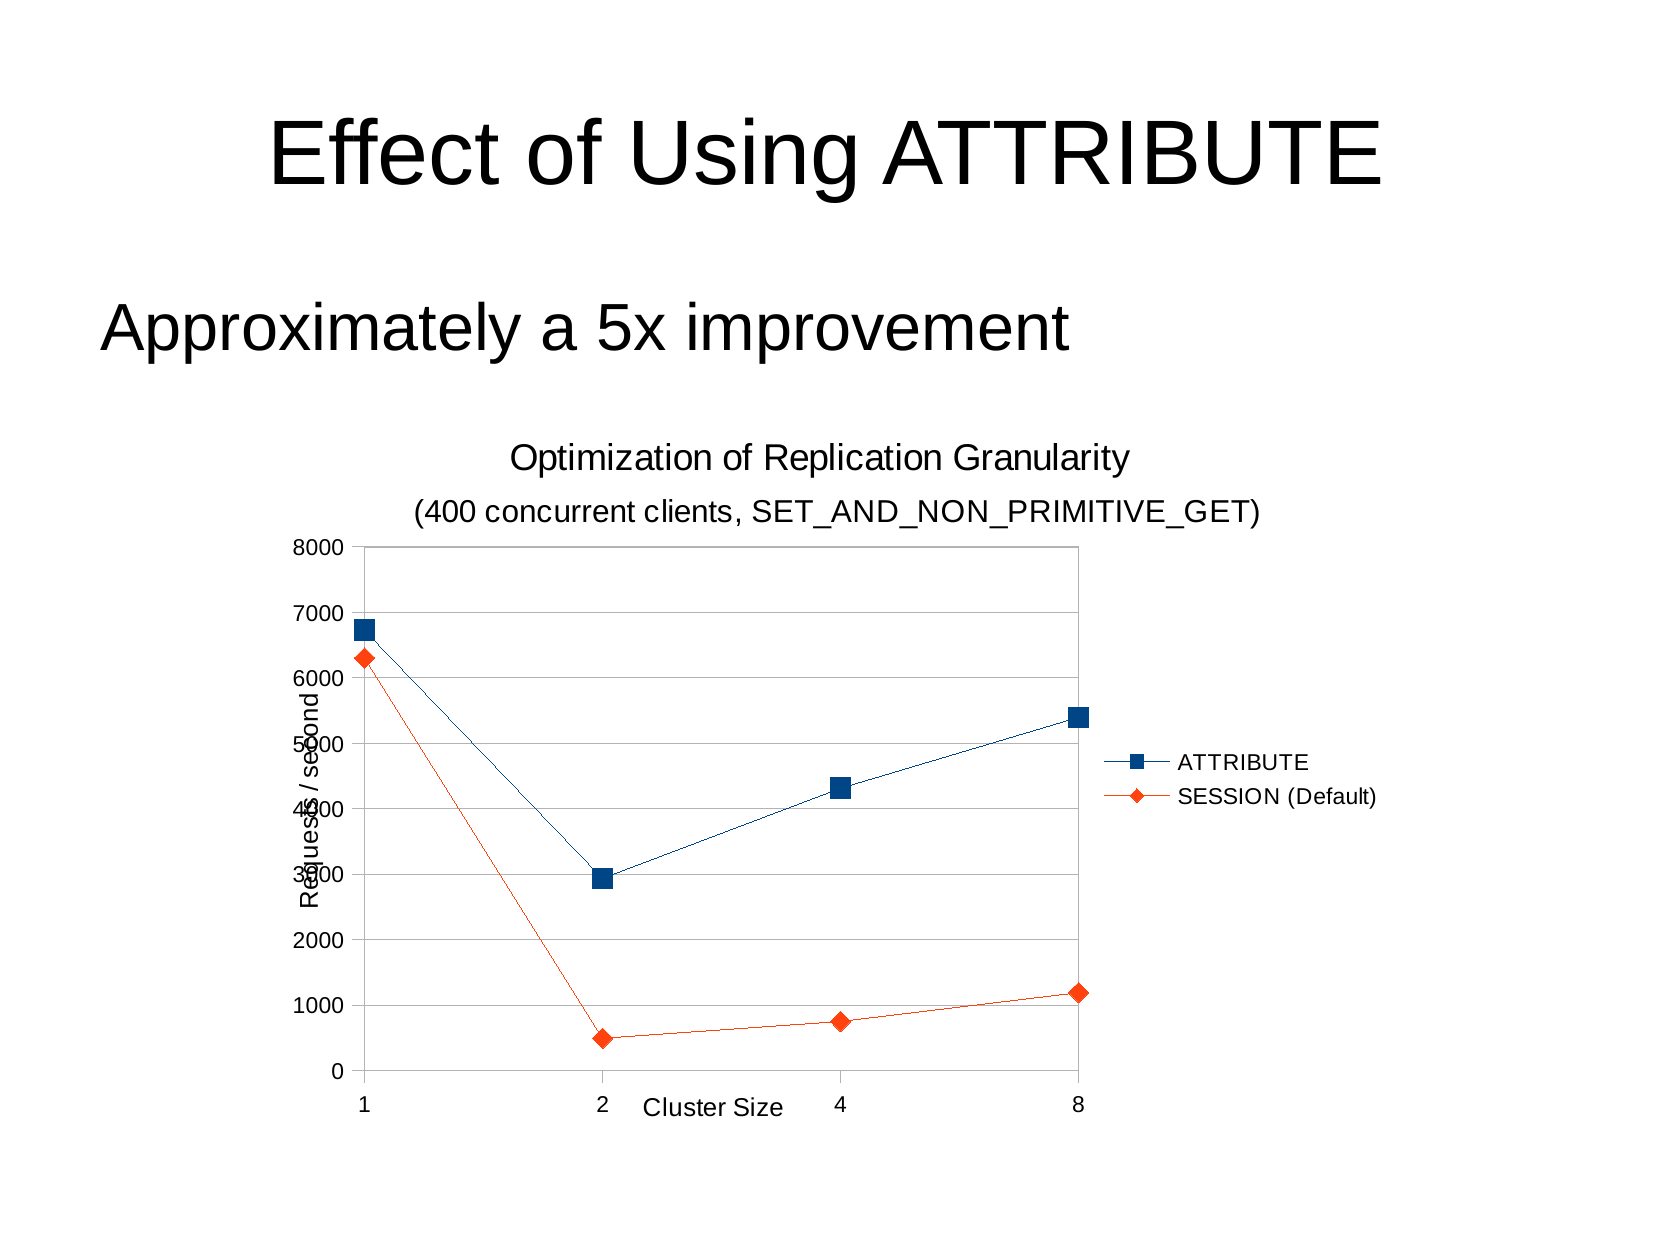

# Effect of Using ATTRIBUTE
Approximately a 5x improvement
### Chart: Optimization of Replication Granularity
(400 concurrent clients, SET_AND_NON_PRIMITIVE_GET)
| Category | ATTRIBUTE | SESSION (Default) |
|---|---|---|
| 1 | 6730.0 | 6303.0 |
| 2 | 2940.0 | 496.0 |
| 4 | 4315.0 | 752.0 |
| 8 | 5399.0 | 1192.0 |